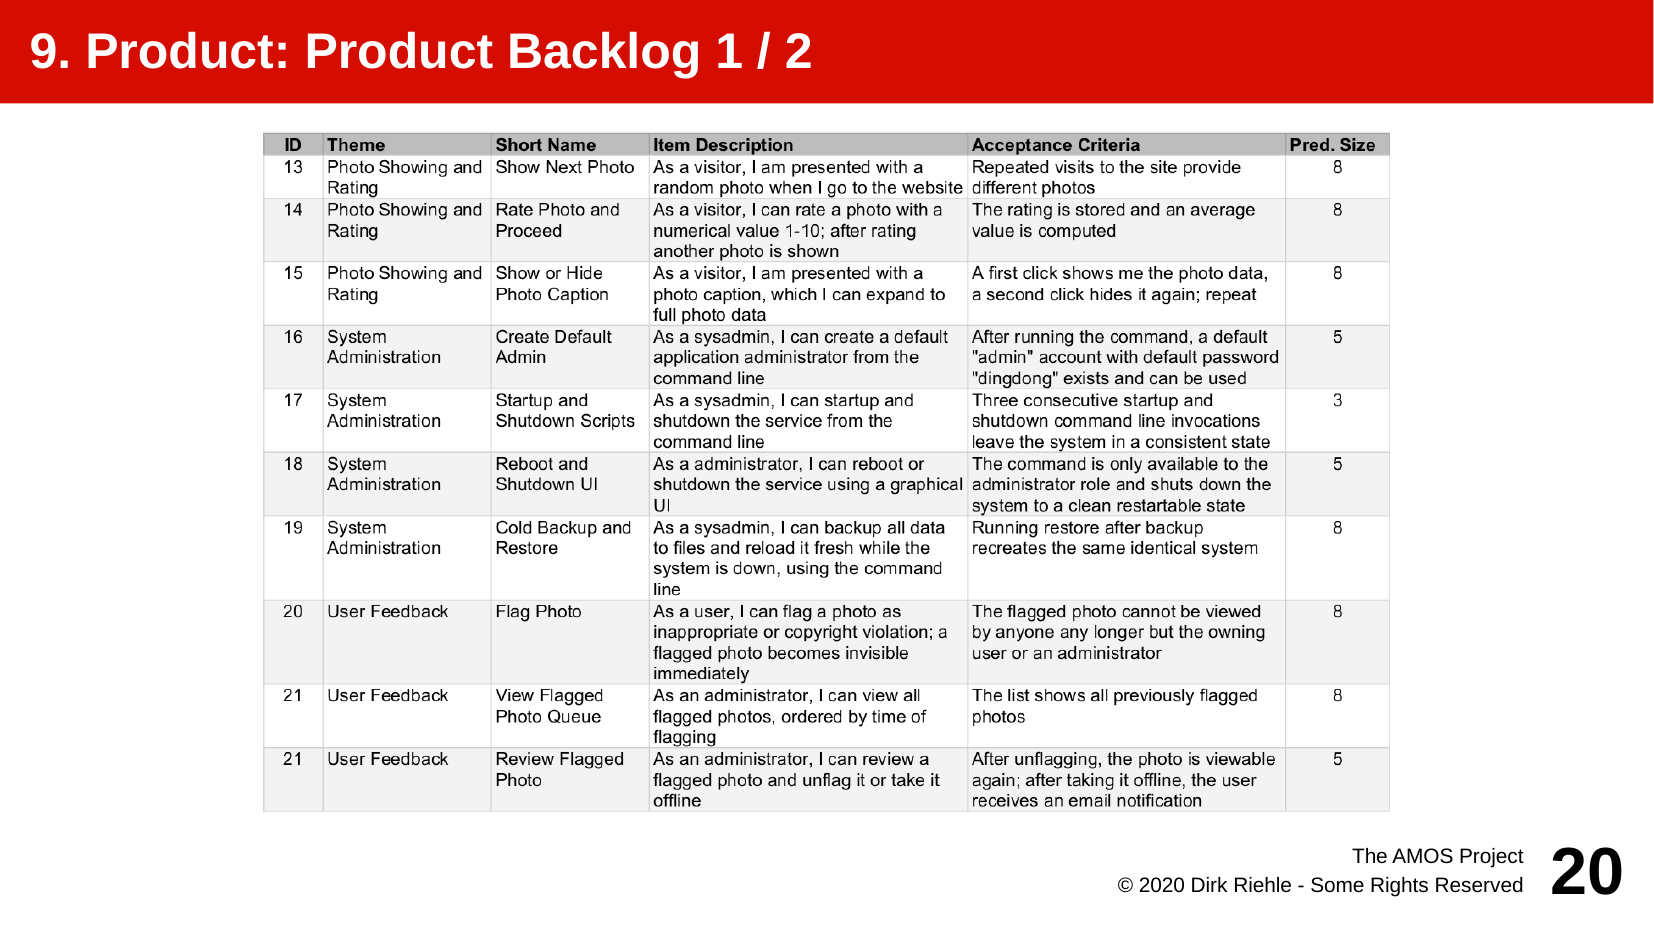

# 9. Product: Product Backlog 1 / 2
The AMOS Project
20
© 2020 Dirk Riehle - Some Rights Reserved